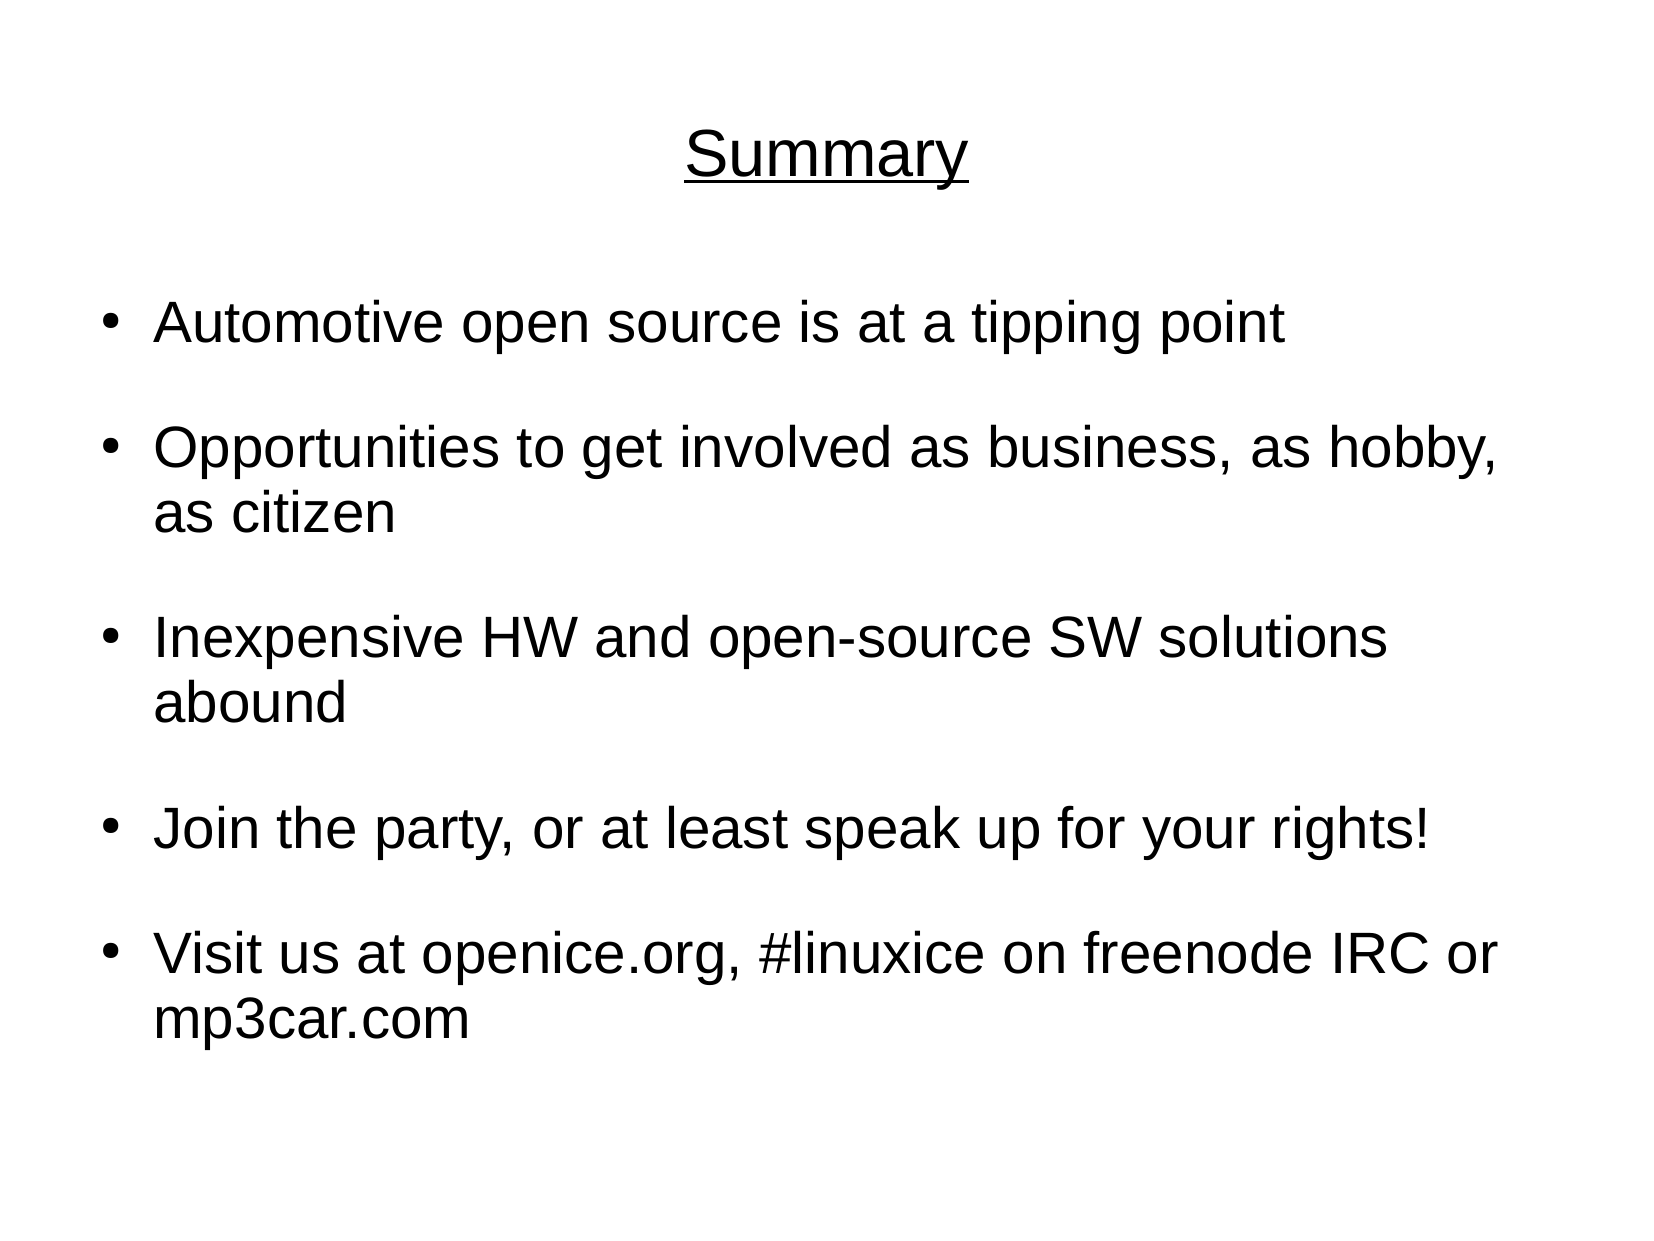

# Summary
Automotive open source is at a tipping point
Opportunities to get involved as business, as hobby, as citizen
Inexpensive HW and open-source SW solutions abound
Join the party, or at least speak up for your rights!
Visit us at openice.org, #linuxice on freenode IRC or mp3car.com